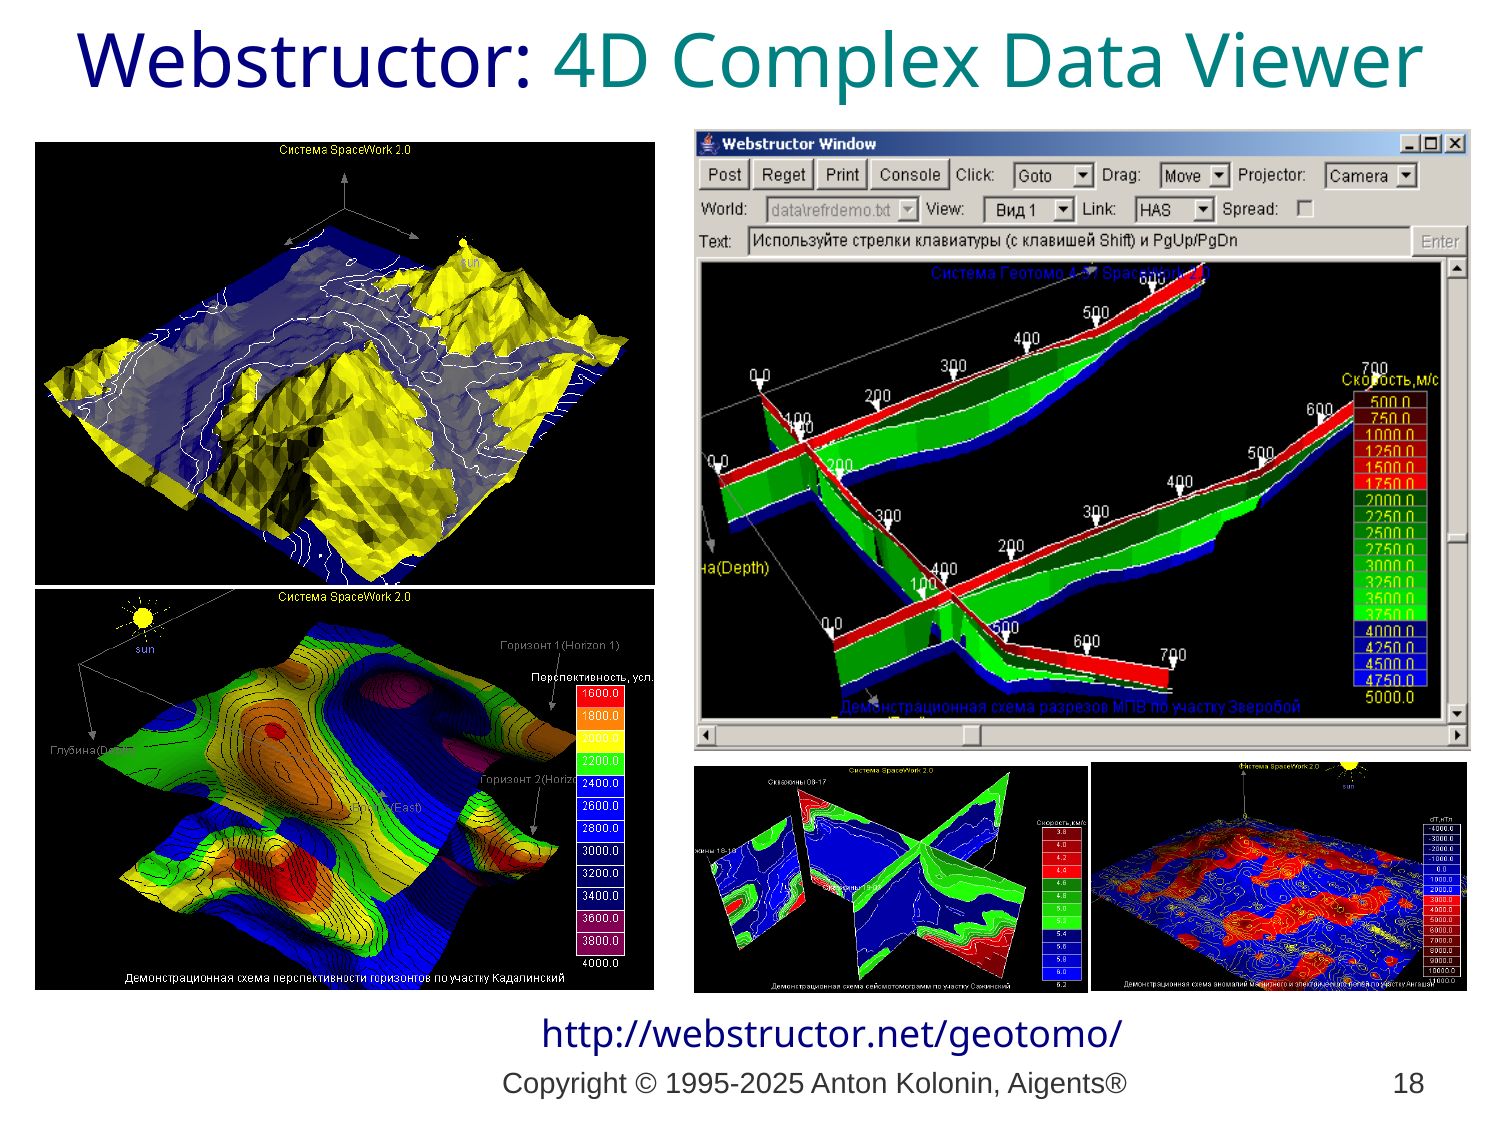

Webstructor: 4D Complex Data Viewer
http://webstructor.net/geotomo/
Copyright © 1995-2025 Anton Kolonin, Aigents®
18